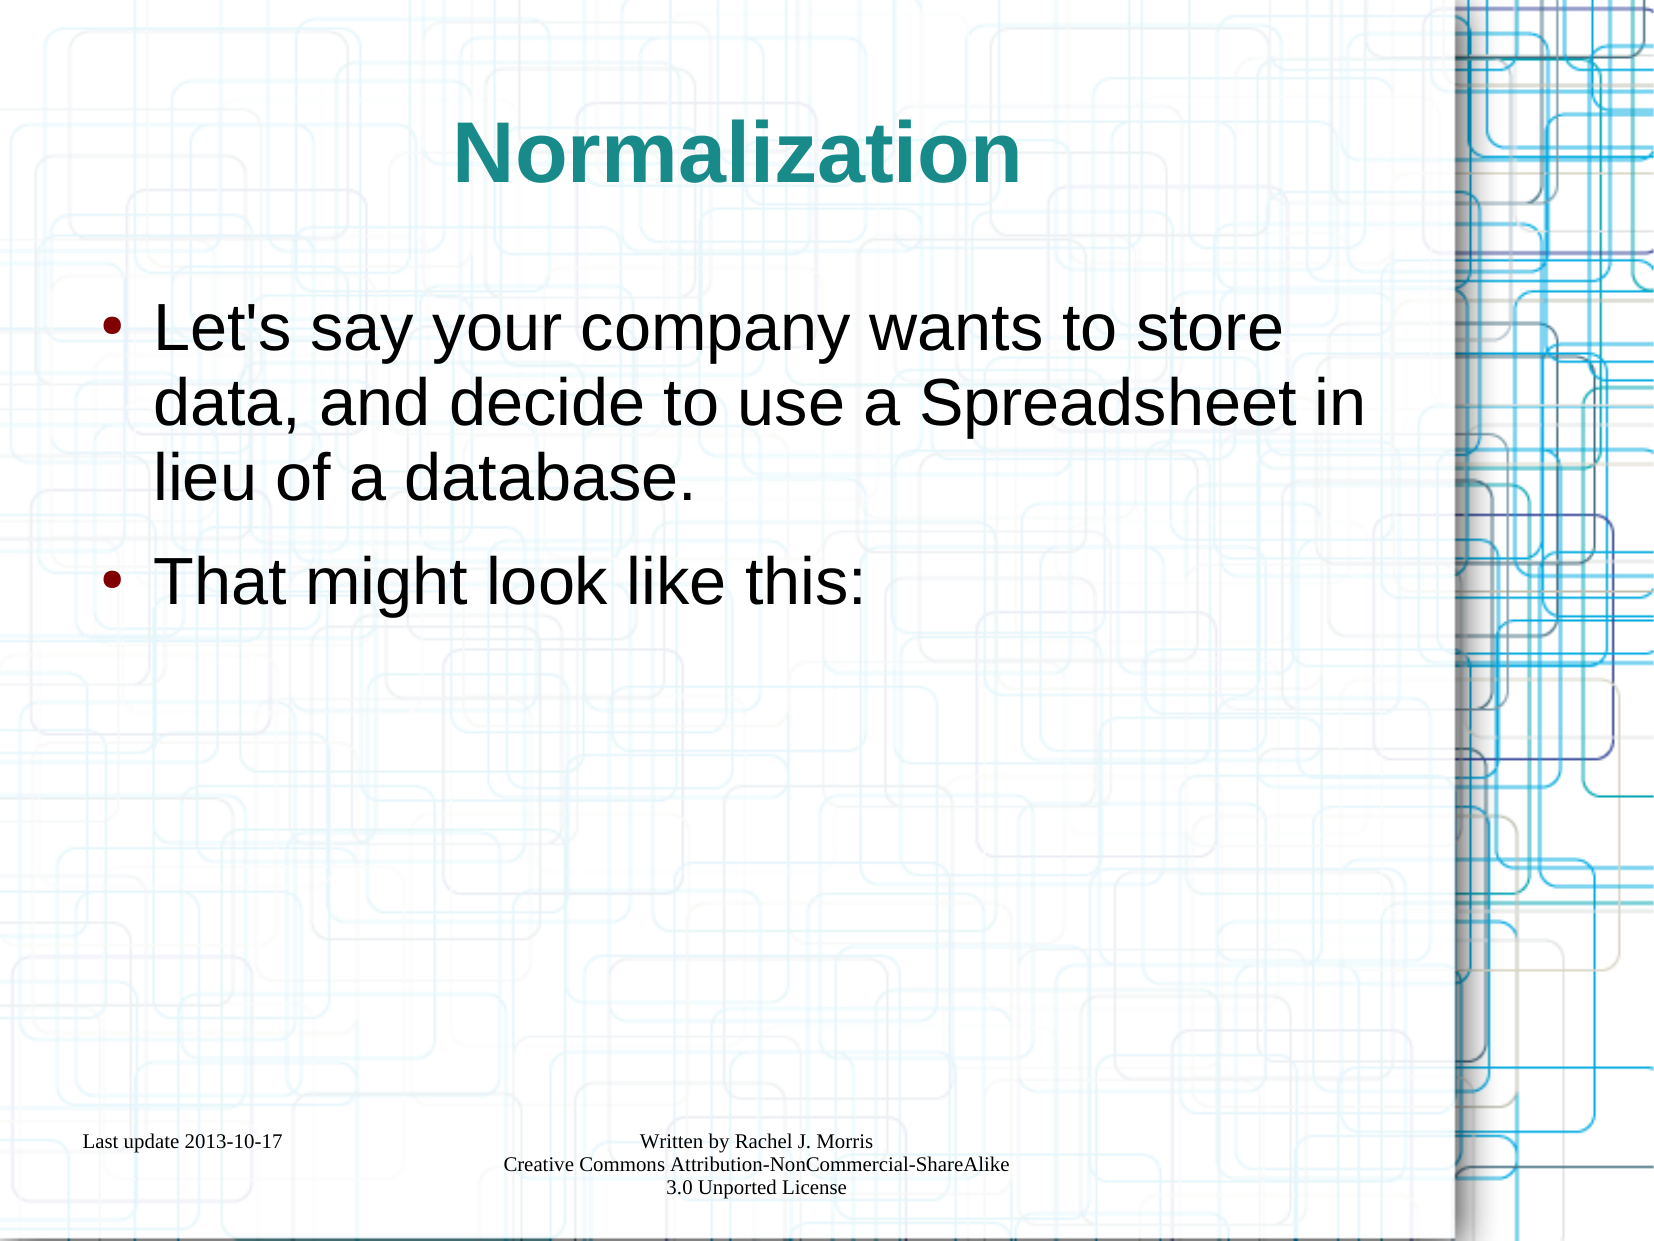

# Normalization
Let's say your company wants to store data, and decide to use a Spreadsheet in lieu of a database.
That might look like this: